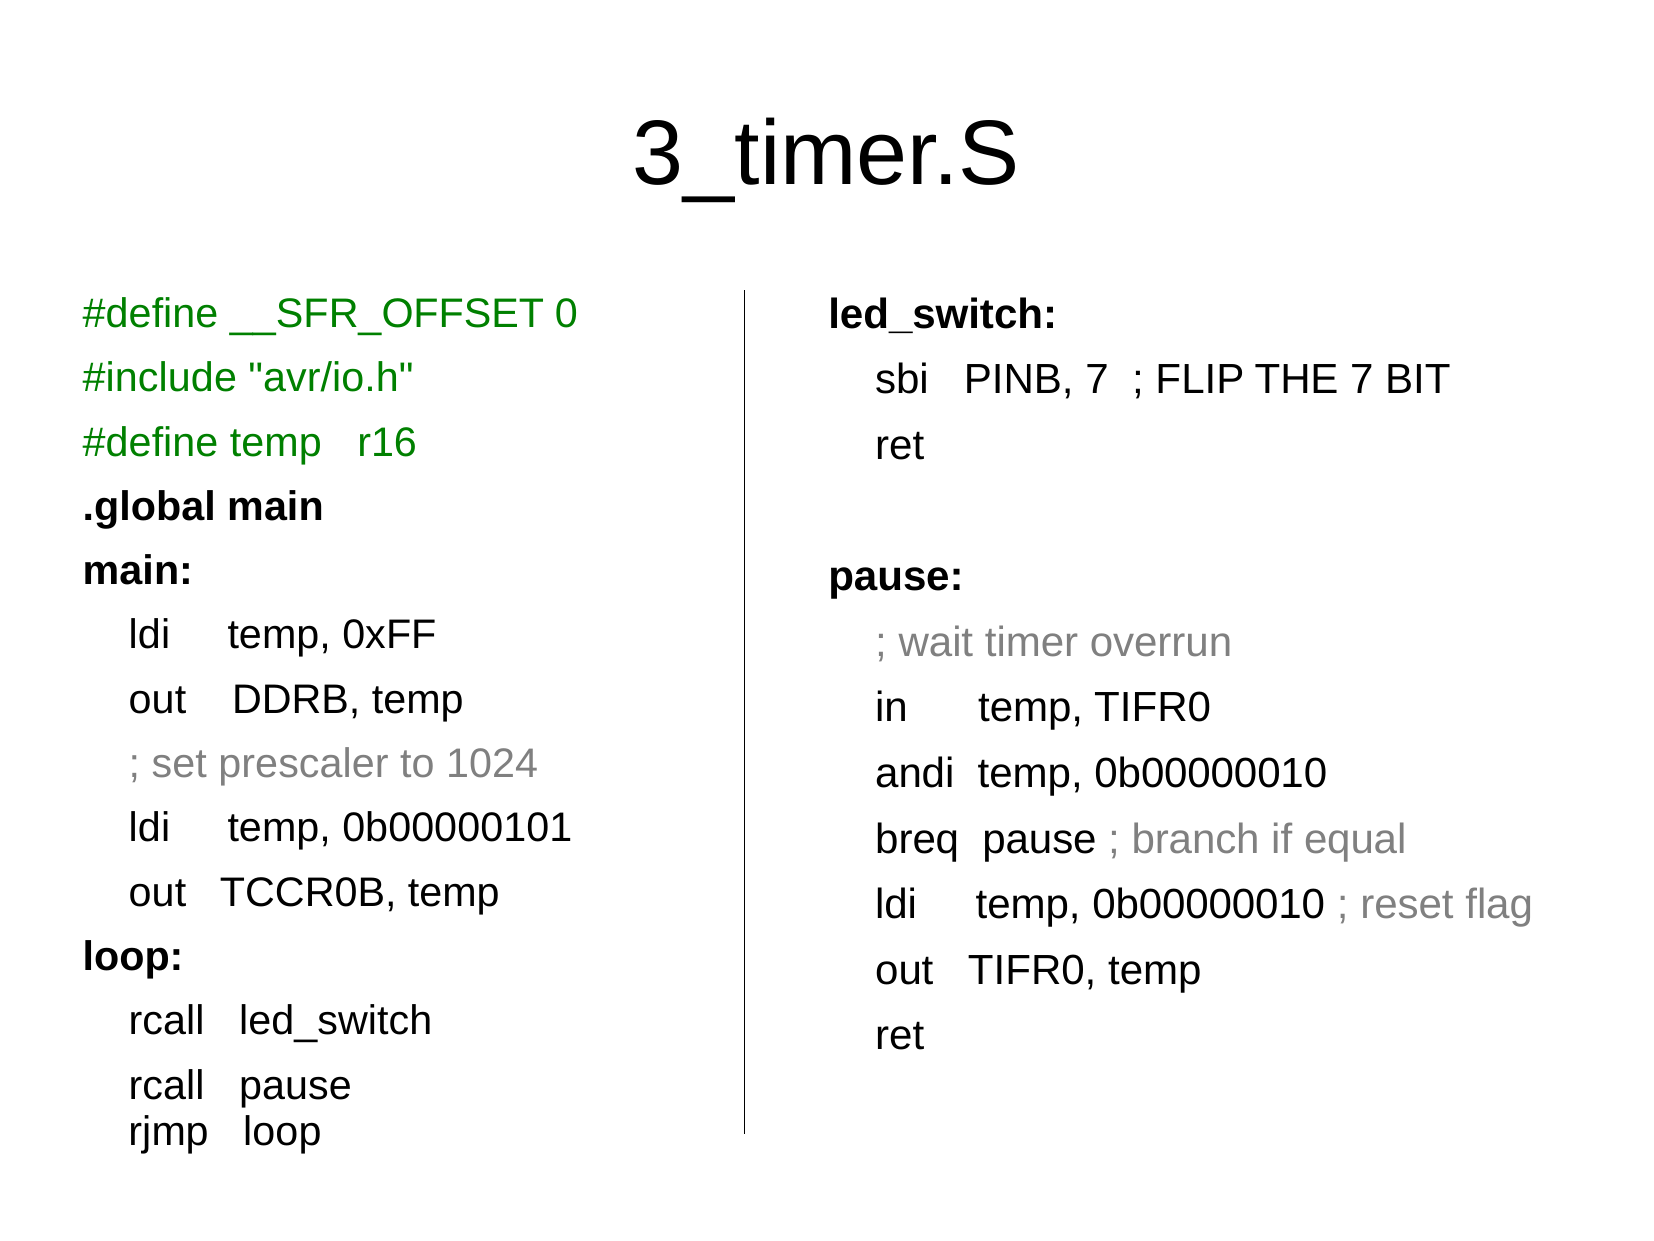

# 3_timer.S
#define __SFR_OFFSET 0
#include "avr/io.h"
#define temp	r16
.global main
main:
 ldi temp, 0xFF
 out DDRB, temp
 ; set prescaler to 1024
 ldi temp, 0b00000101
 out TCCR0B, temp
loop:
 rcall led_switch
 rcall pause
 rjmp loop
led_switch:
 sbi PINB, 7 ; FLIP THE 7 BIT
 ret
pause:
 ; wait timer overrun
 in temp, TIFR0
 andi temp, 0b00000010
 breq pause ; branch if equal
 ldi temp, 0b00000010 ; reset flag
 out TIFR0, temp
 ret